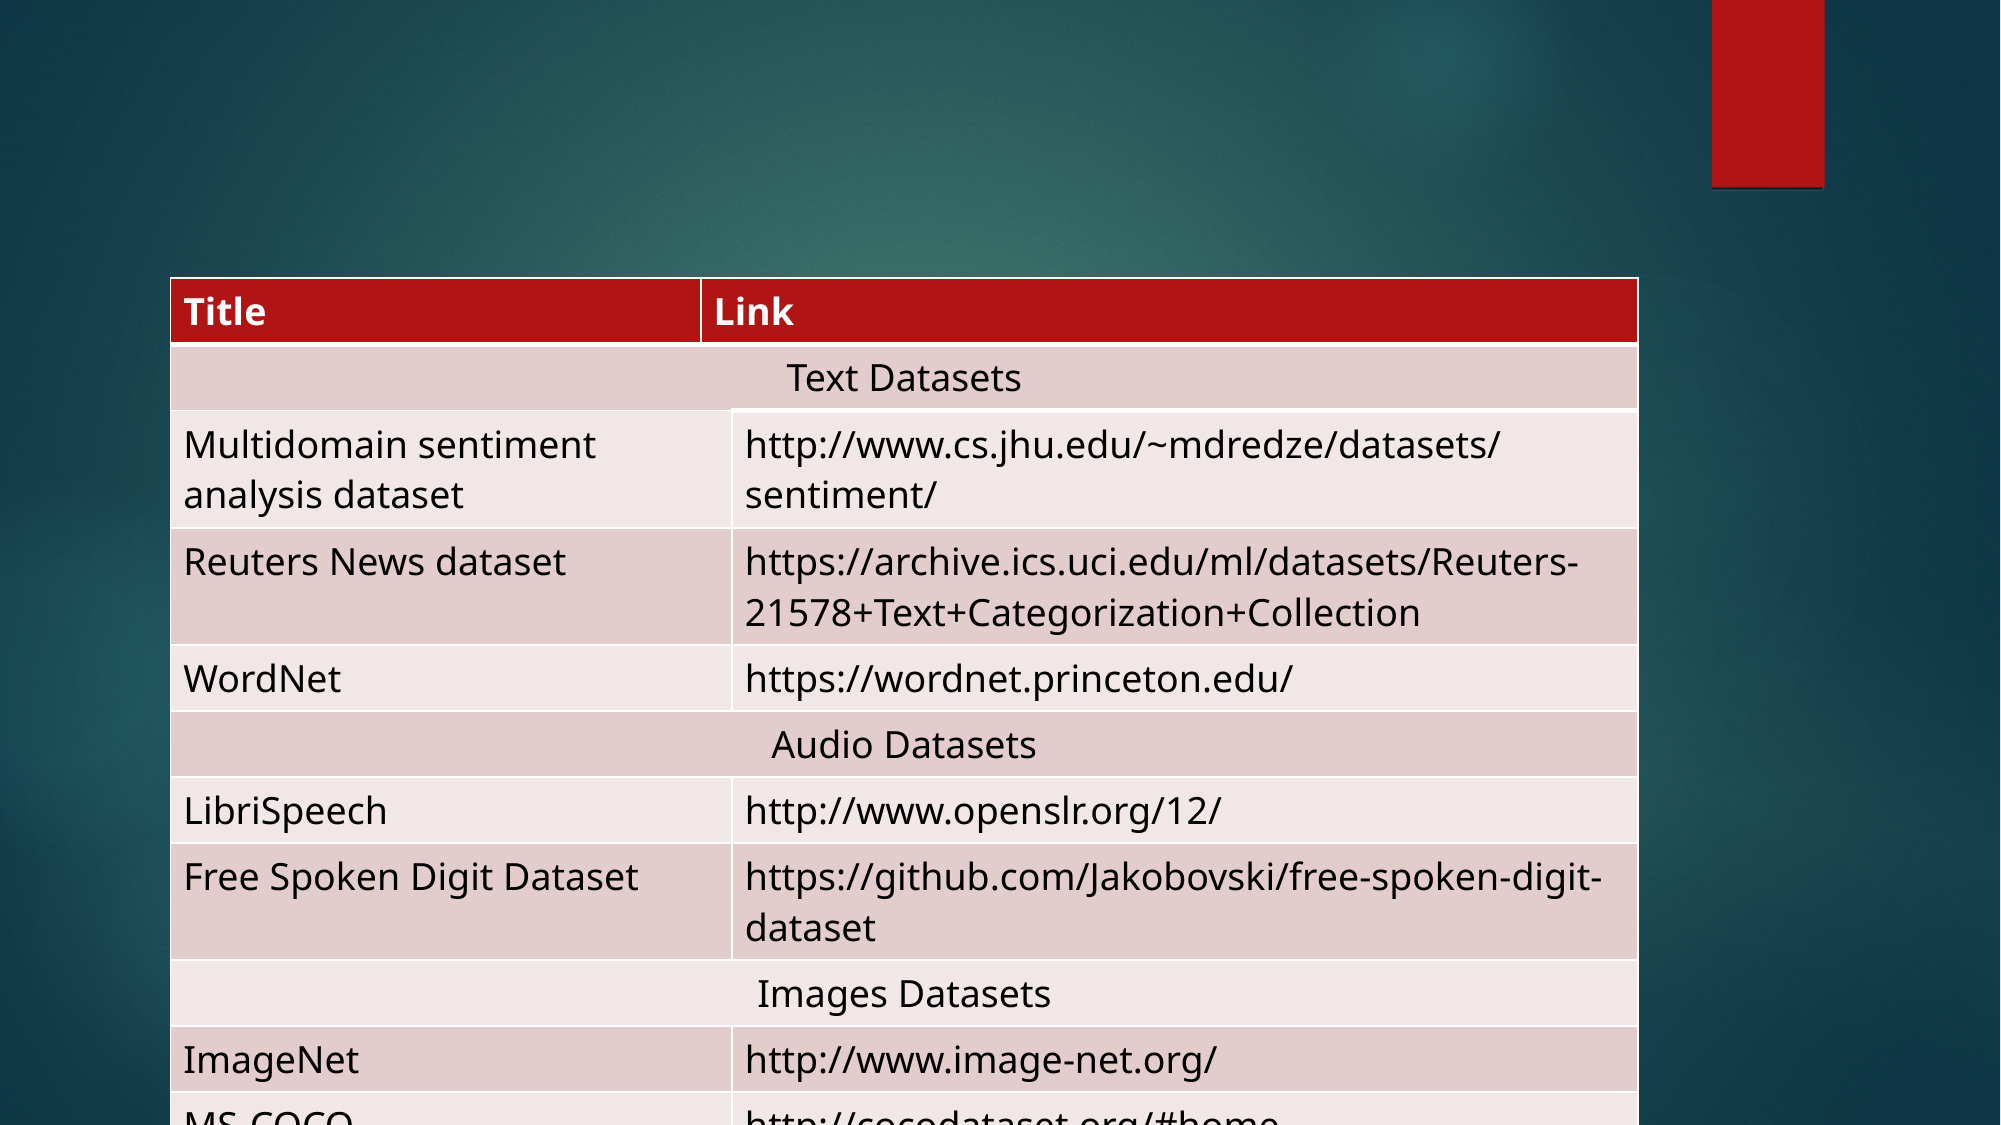

#
| Title | Link | |
| --- | --- | --- |
| Text Datasets | | |
| Multidomain sentiment analysis dataset | | http://www.cs.jhu.edu/~mdredze/datasets/sentiment/ |
| Reuters News dataset | | https://archive.ics.uci.edu/ml/datasets/Reuters-21578+Text+Categorization+Collection |
| WordNet | | https://wordnet.princeton.edu/ |
| Audio Datasets | | |
| LibriSpeech | | http://www.openslr.org/12/ |
| Free Spoken Digit Dataset | | https://github.com/Jakobovski/free-spoken-digit-dataset |
| Images Datasets | | |
| ImageNet | | http://www.image-net.org/ |
| MS-COCO | | http://cocodataset.org/#home |